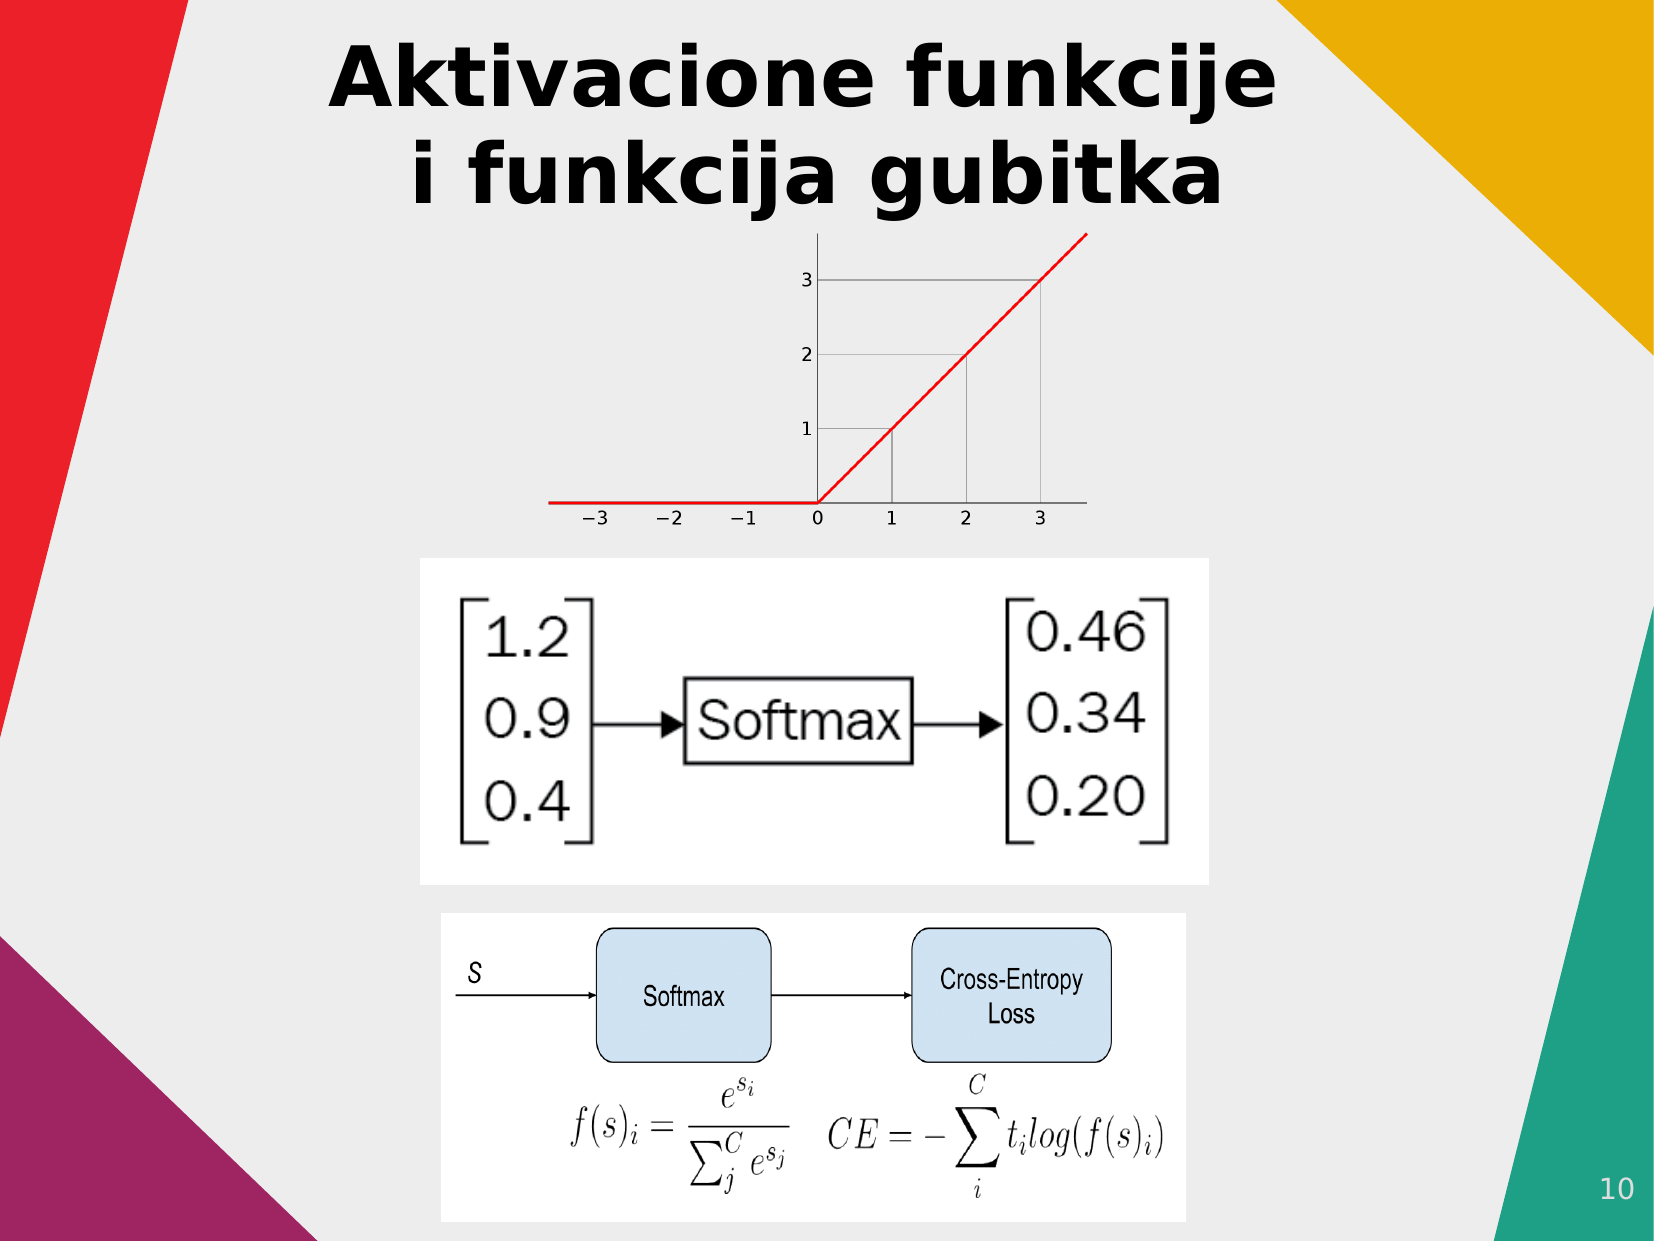

# Aktivacione funkcije i funkcija gubitka
10